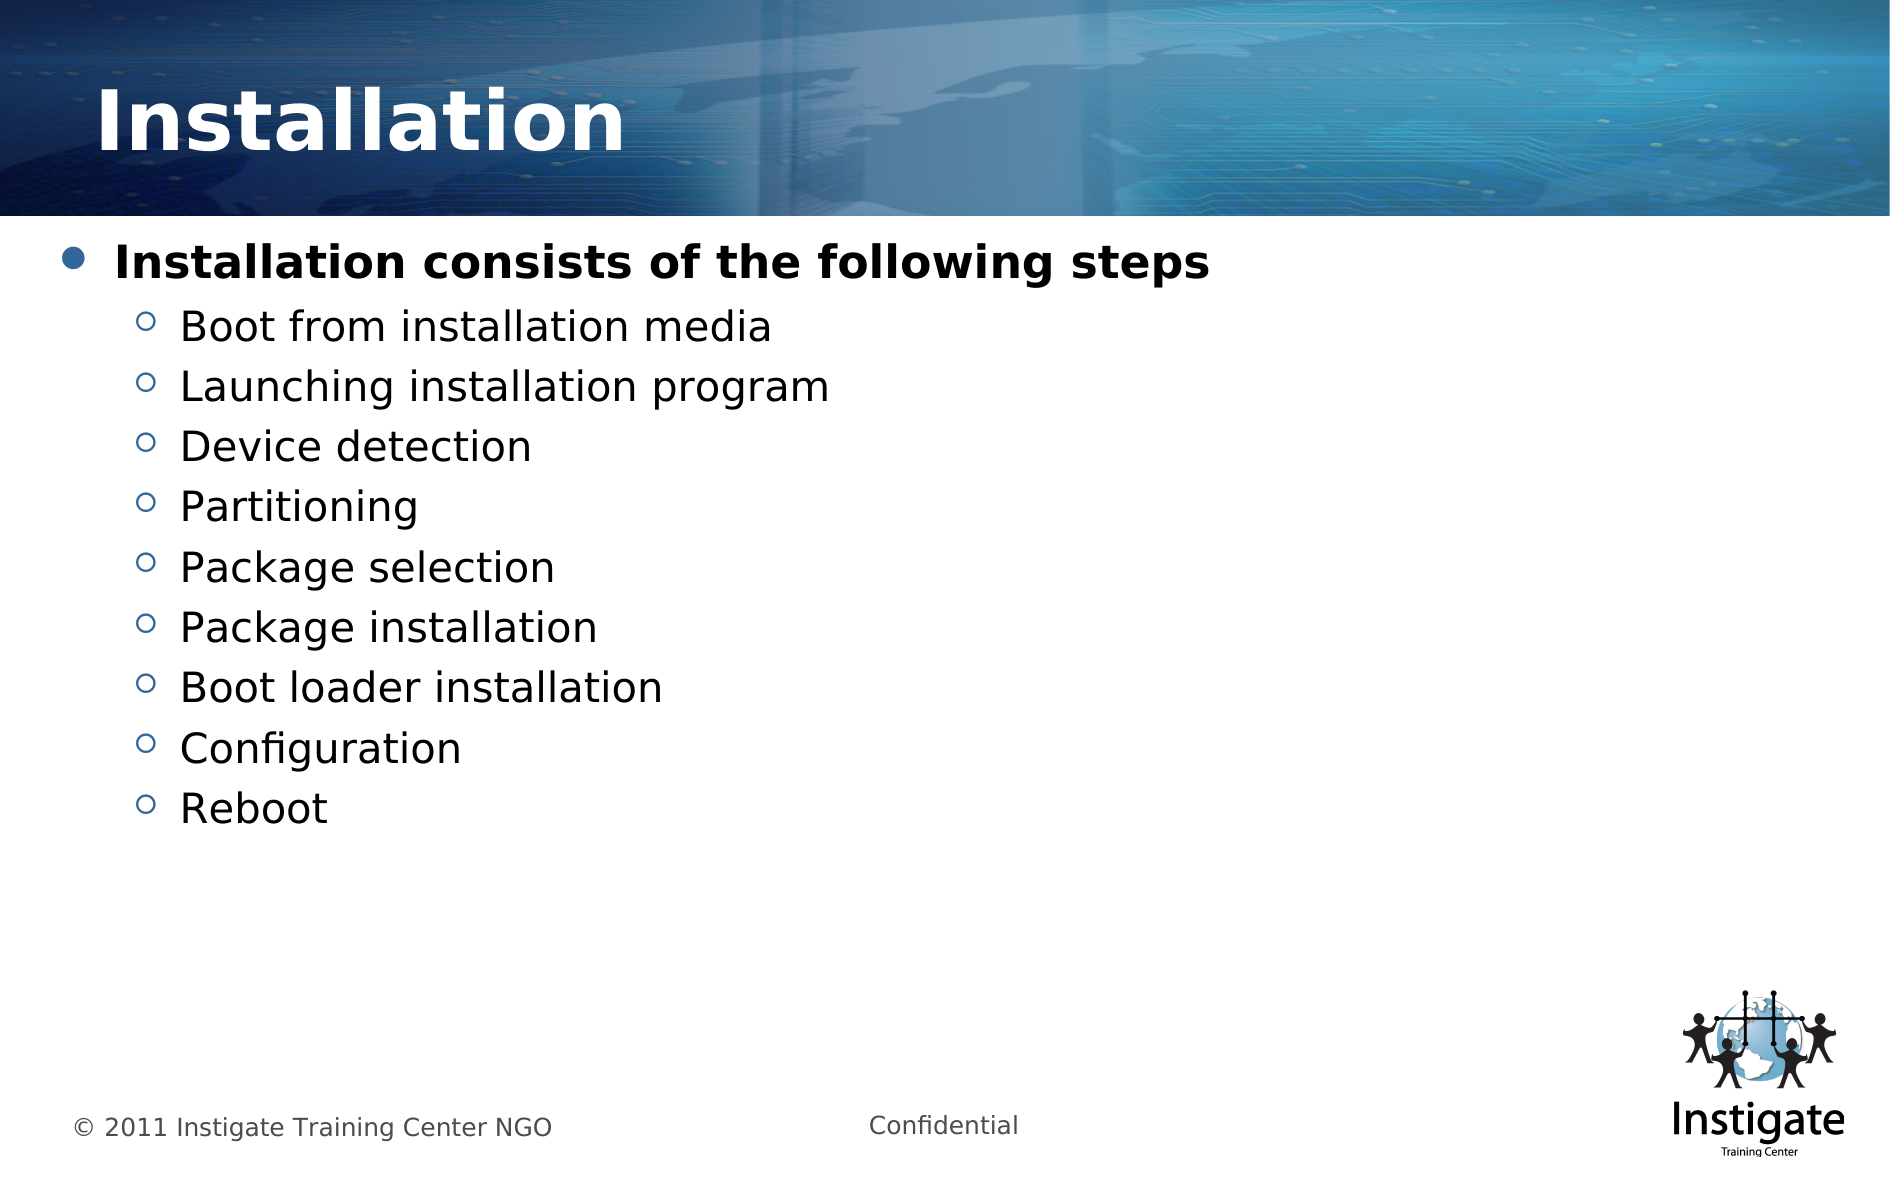

# Installation
Installation consists of the following steps
Boot from installation media
Launching installation program
Device detection
Partitioning
Package selection
Package installation
Boot loader installation
Configuration
Reboot